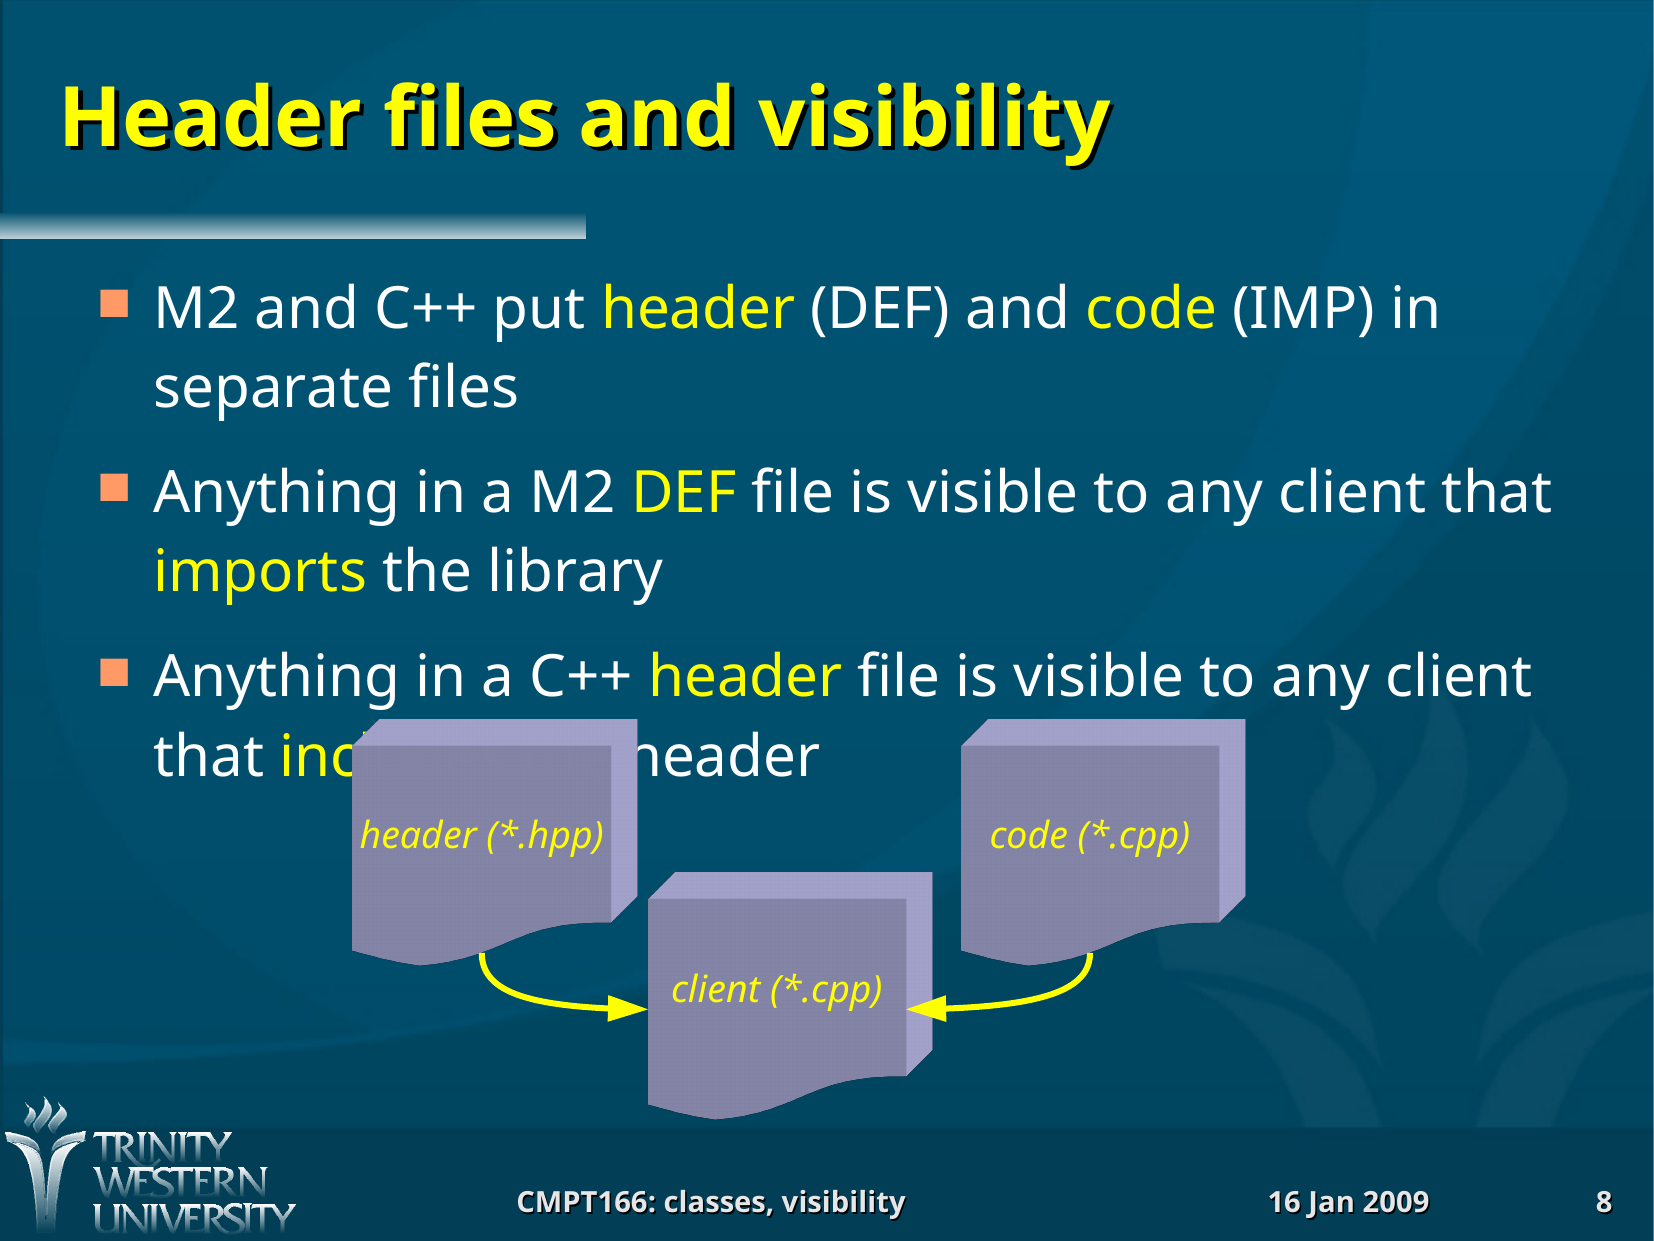

# Header files and visibility
M2 and C++ put header (DEF) and code (IMP) in separate files
Anything in a M2 DEF file is visible to any client that imports the library
Anything in a C++ header file is visible to any client that includes the header
header (*.hpp)
code (*.cpp)
client (*.cpp)
CMPT166: classes, visibility
16 Jan 2009
8